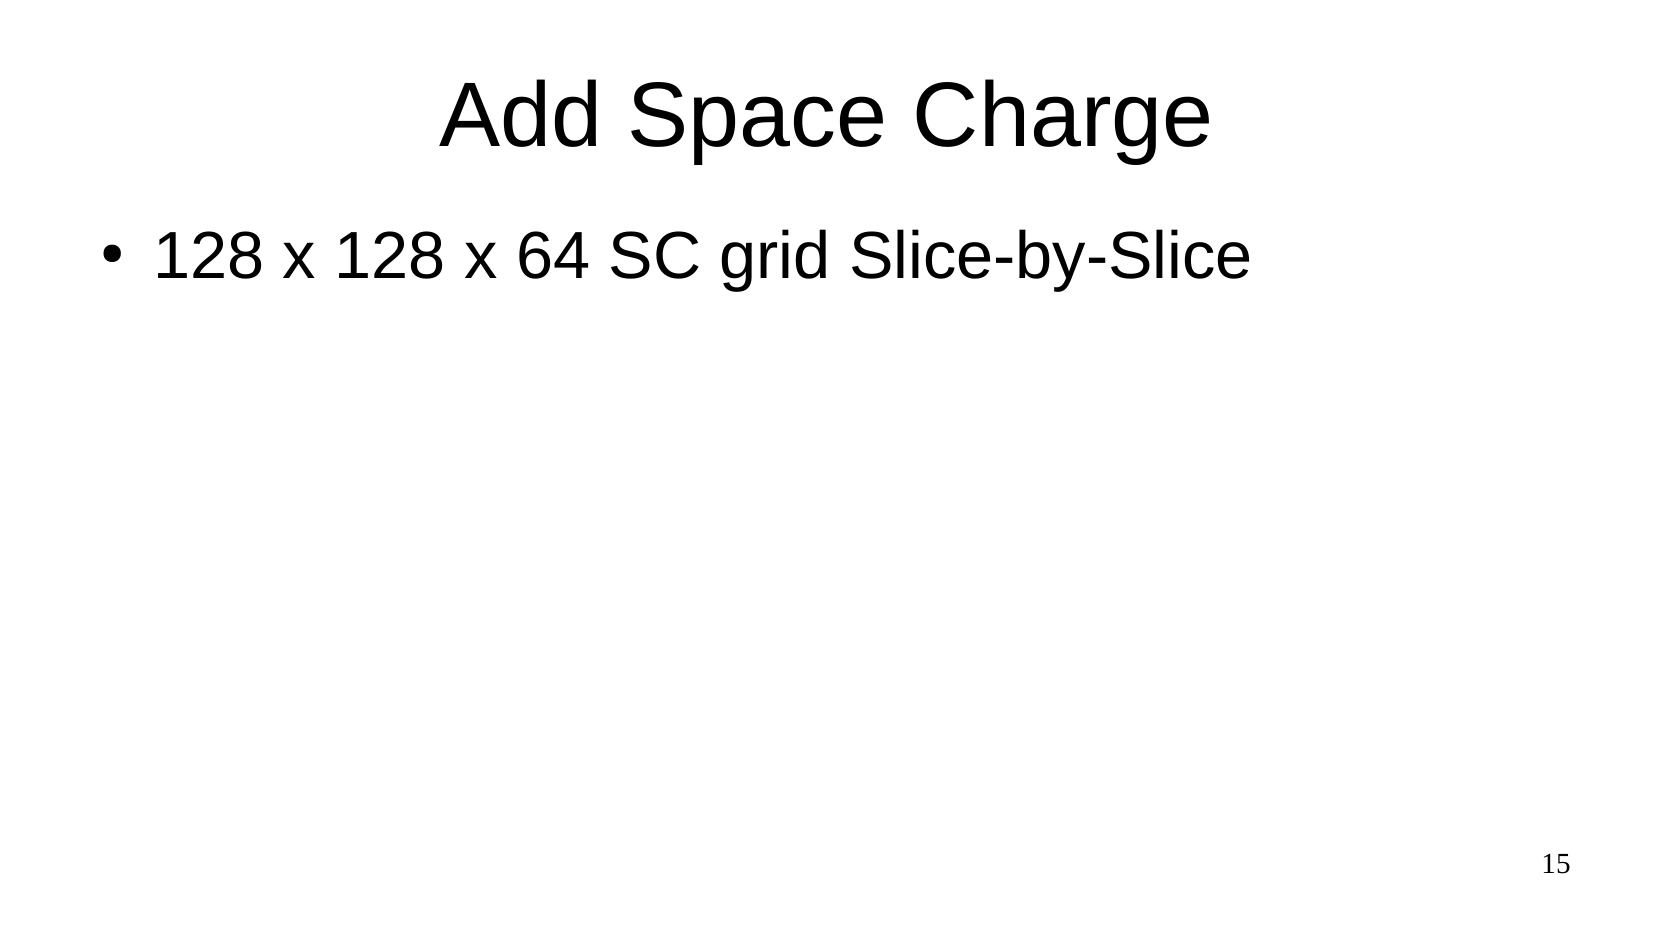

# Add Space Charge
128 x 128 x 64 SC grid Slice-by-Slice
15